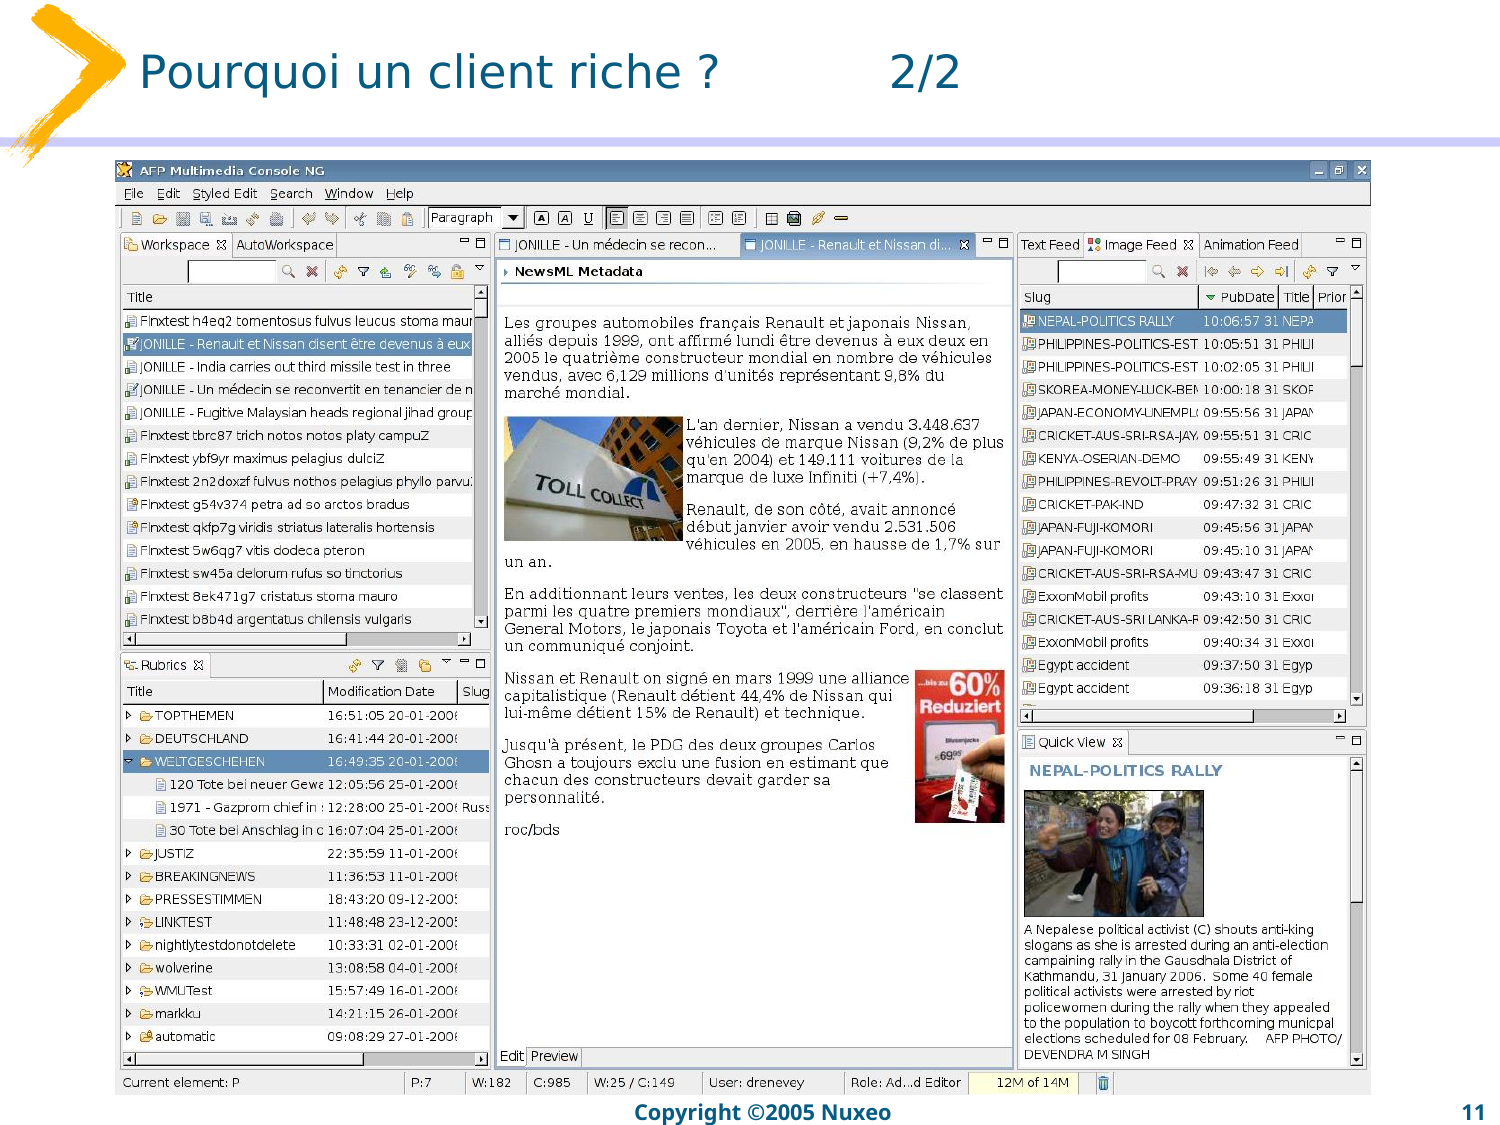

# Pourquoi un client riche ?		2/2